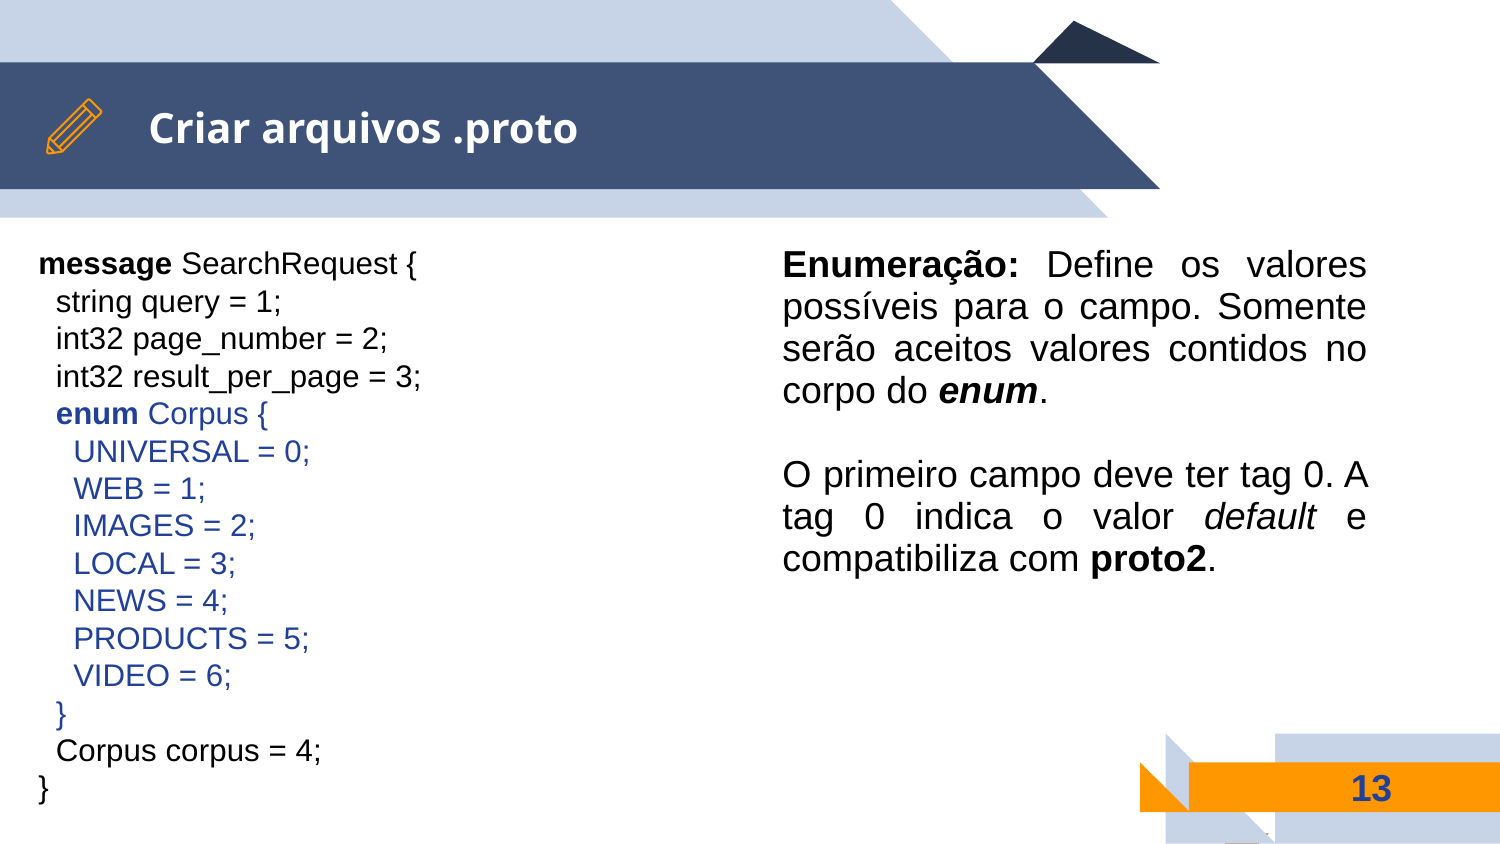

Criar arquivos .proto
message SearchRequest {
 string query = 1;
 int32 page_number = 2;
 int32 result_per_page = 3;
 enum Corpus {
 UNIVERSAL = 0;
 WEB = 1;
 IMAGES = 2;
 LOCAL = 3;
 NEWS = 4;
 PRODUCTS = 5;
 VIDEO = 6;
 }
 Corpus corpus = 4;
}
Enumeração: Define os valores possíveis para o campo. Somente serão aceitos valores contidos no corpo do enum.
O primeiro campo deve ter tag 0. A tag 0 indica o valor default e compatibiliza com proto2.
13